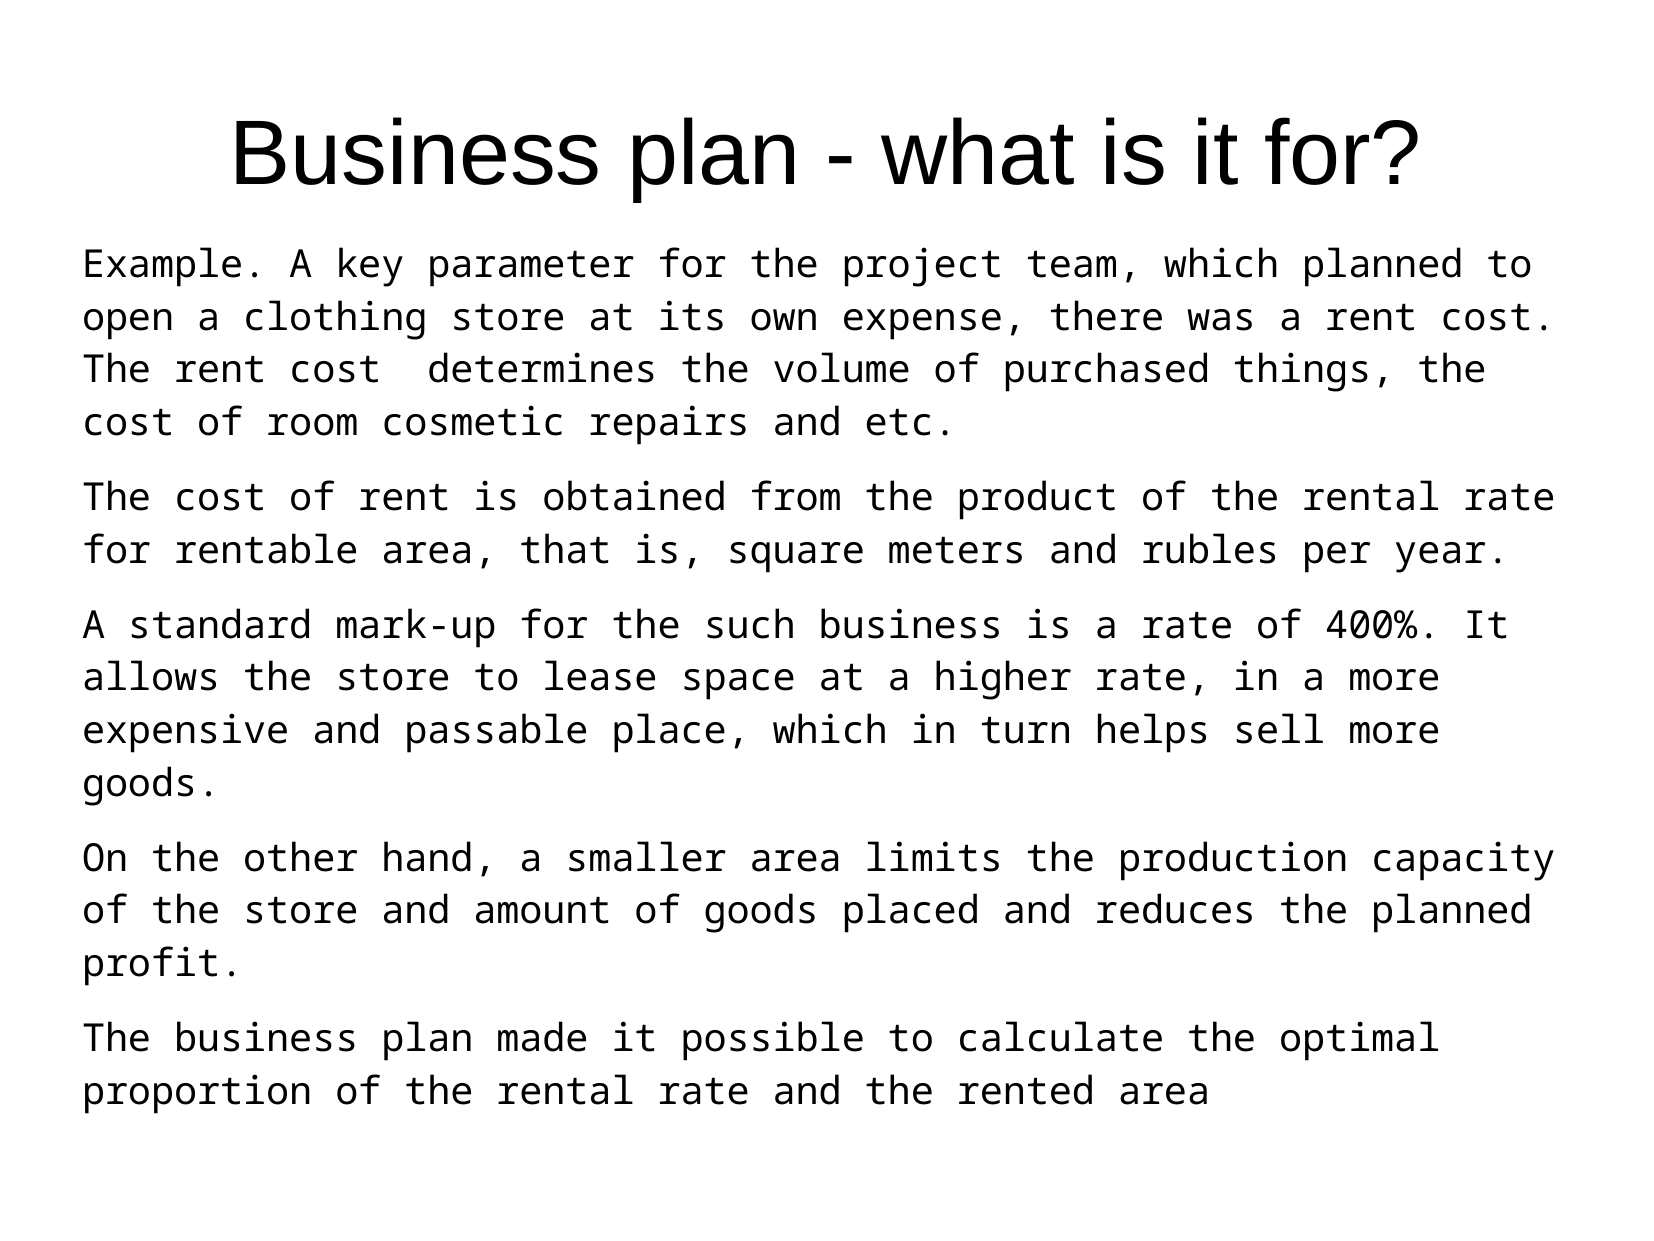

# Business plan - what is it for?
Example. A key parameter for the project team, which planned to open a clothing store at its own expense, there was a rent cost. The rent cost determines the volume of purchased things, the cost of room cosmetic repairs and etc.
The cost of rent is obtained from the product of the rental rate for rentable area, that is, square meters and rubles per year.
A standard mark-up for the such business is a rate of 400%. It allows the store to lease space at a higher rate, in a more expensive and passable place, which in turn helps sell more goods.
On the other hand, a smaller area limits the production capacity of the store and amount of goods placed and reduces the planned profit.
The business plan made it possible to calculate the optimal proportion of the rental rate and the rented area